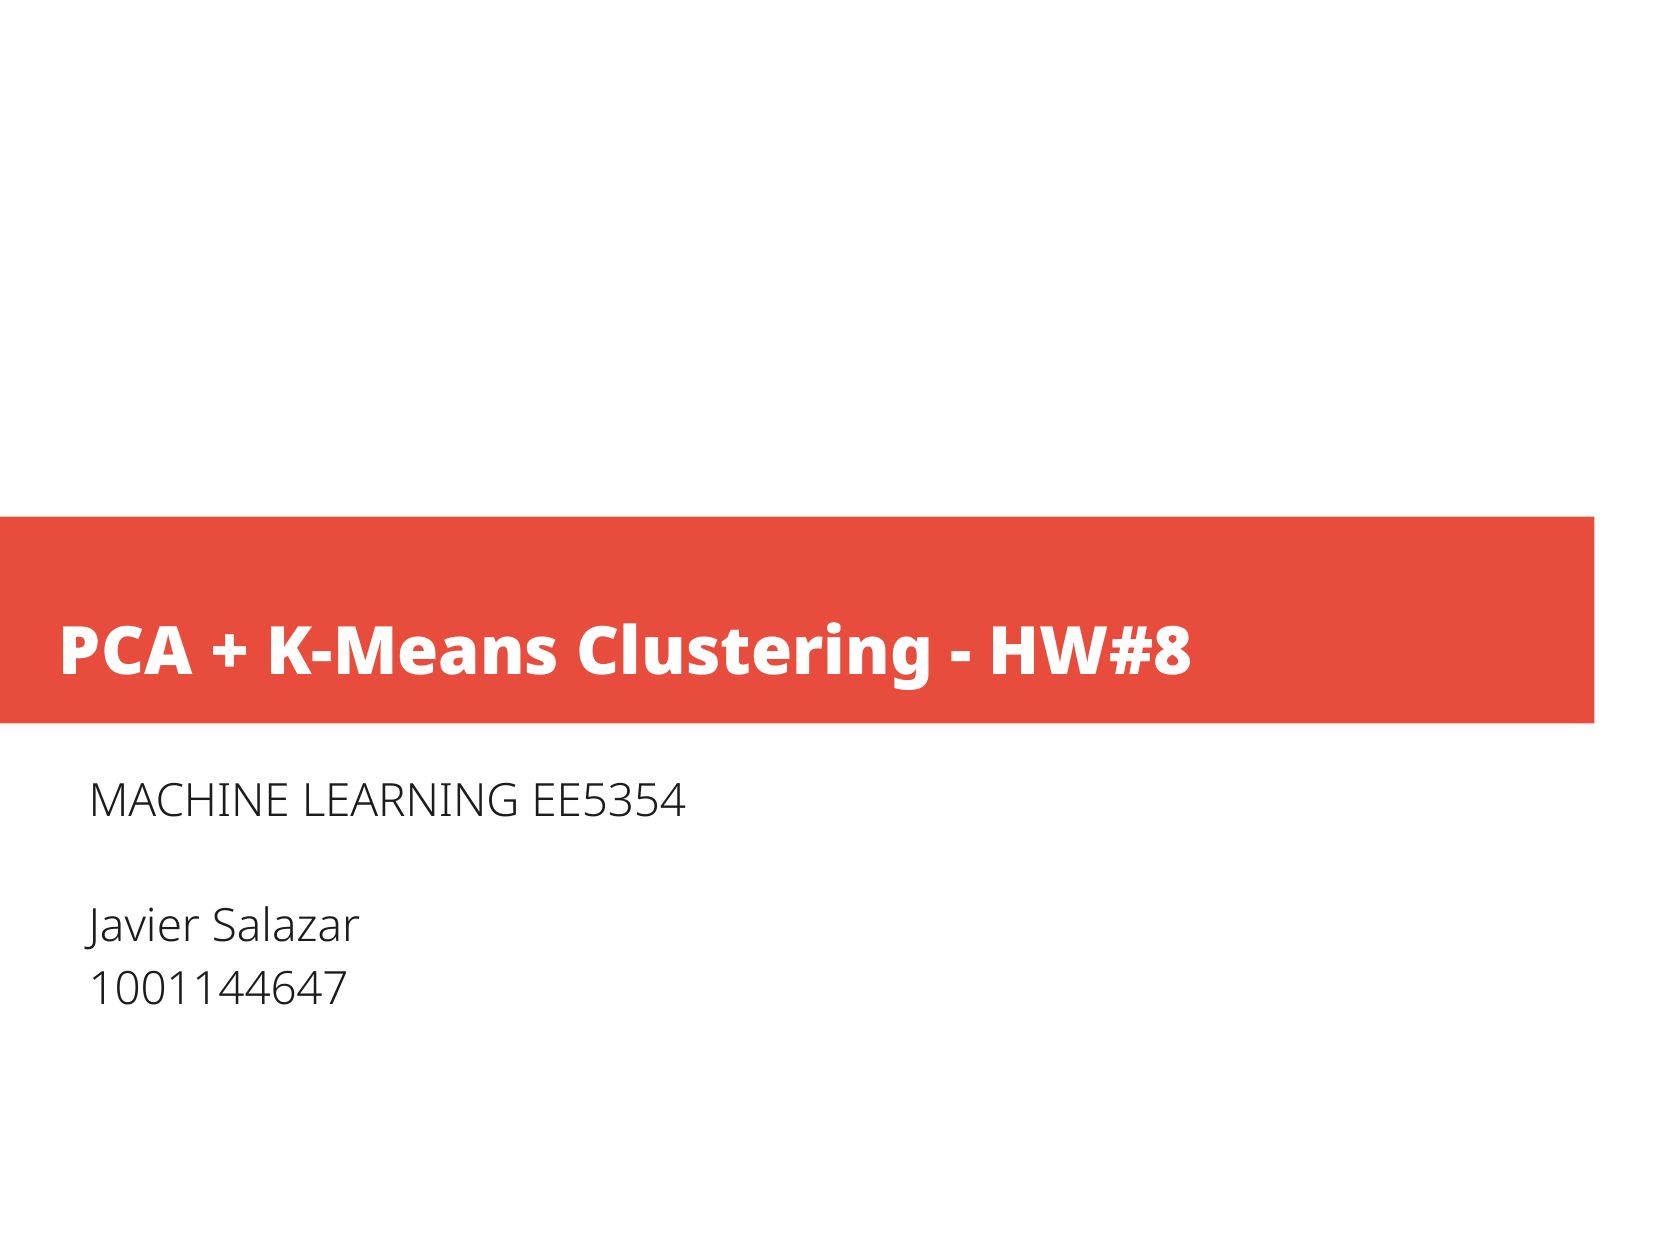

# PCA + K-Means Clustering - HW#8
MACHINE LEARNING EE5354
Javier Salazar
1001144647